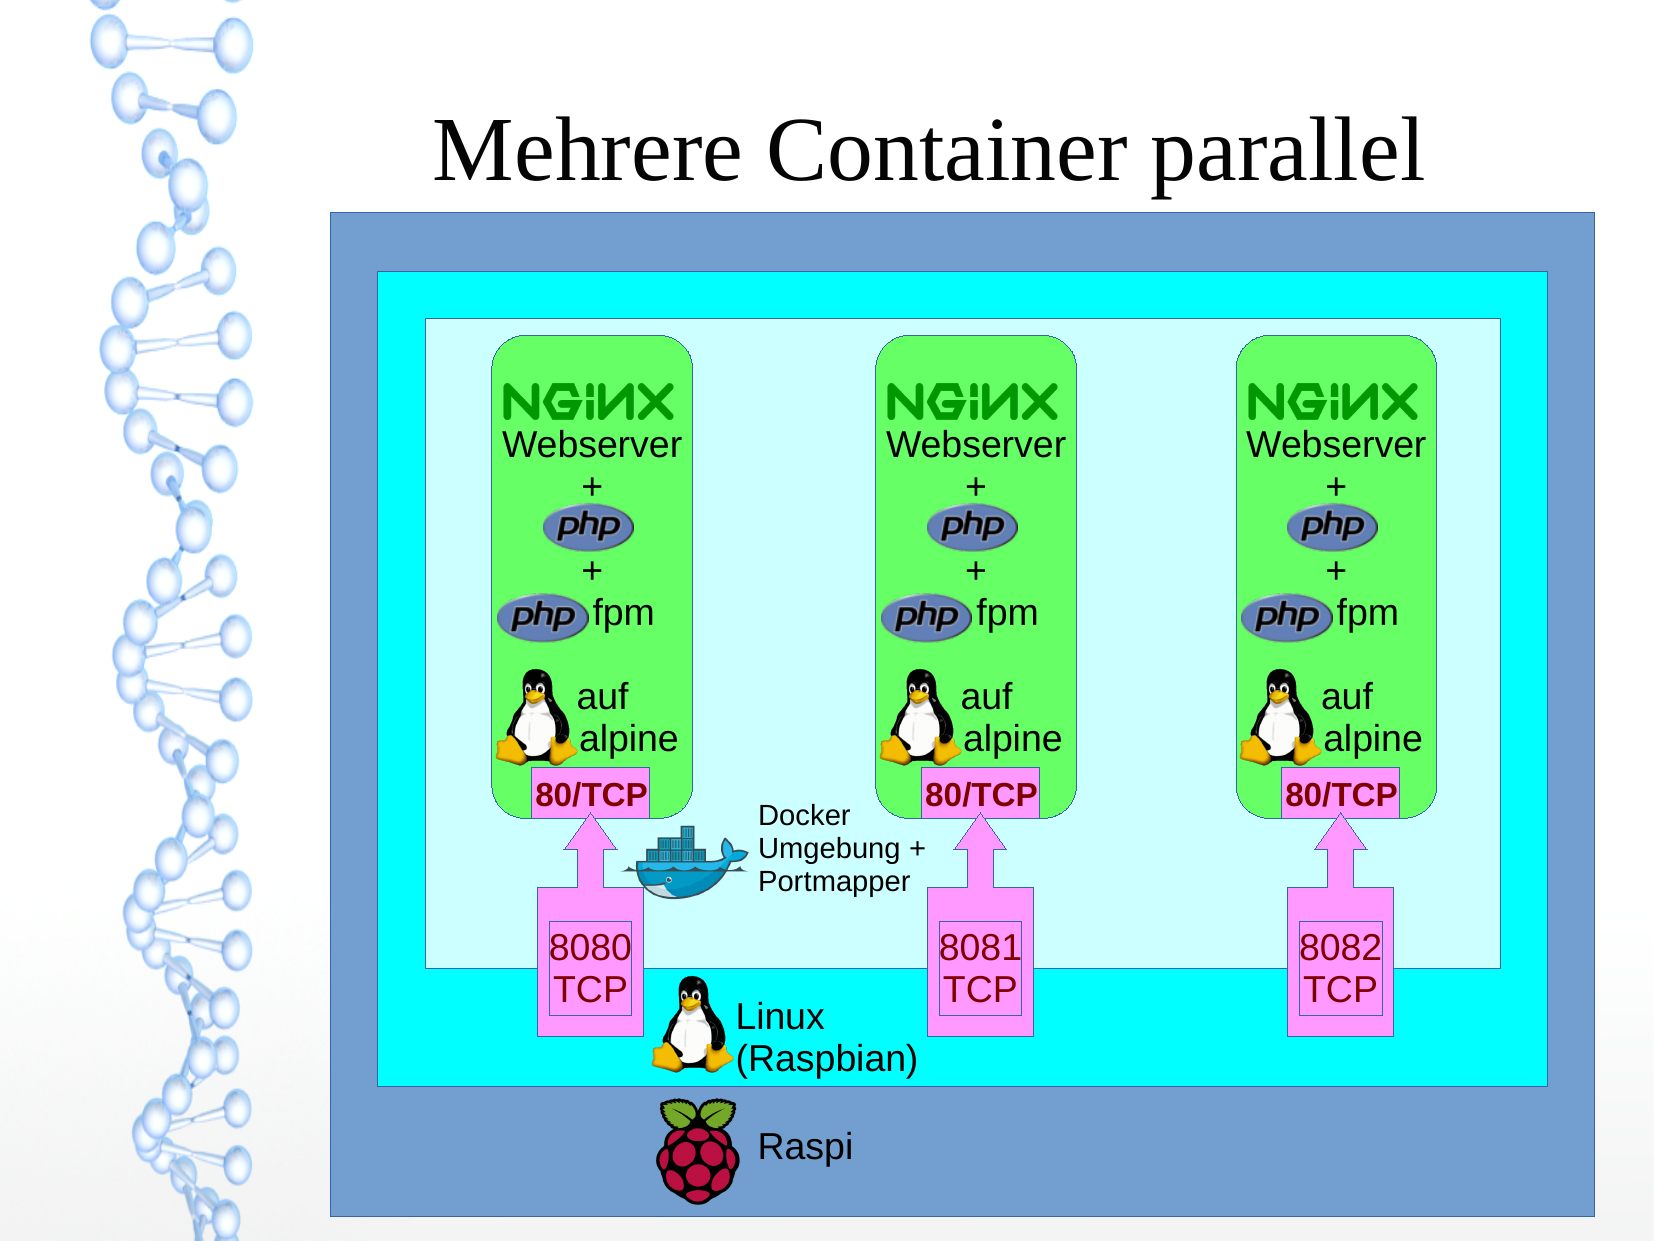

# Mehrere Container parallel
 Raspi
Linux
 (Raspbian)
Webserver
+
 +
 fpm
 auf
 alpine
Webserver
+
 +
 fpm
 auf
 alpine
Webserver
+
 +
 fpm
 auf
 alpine
80/TCP
80/TCP
80/TCP
Docker
Umgebung +
Portmapper
8080
TCP
8081
TCP
8082
TCP
60